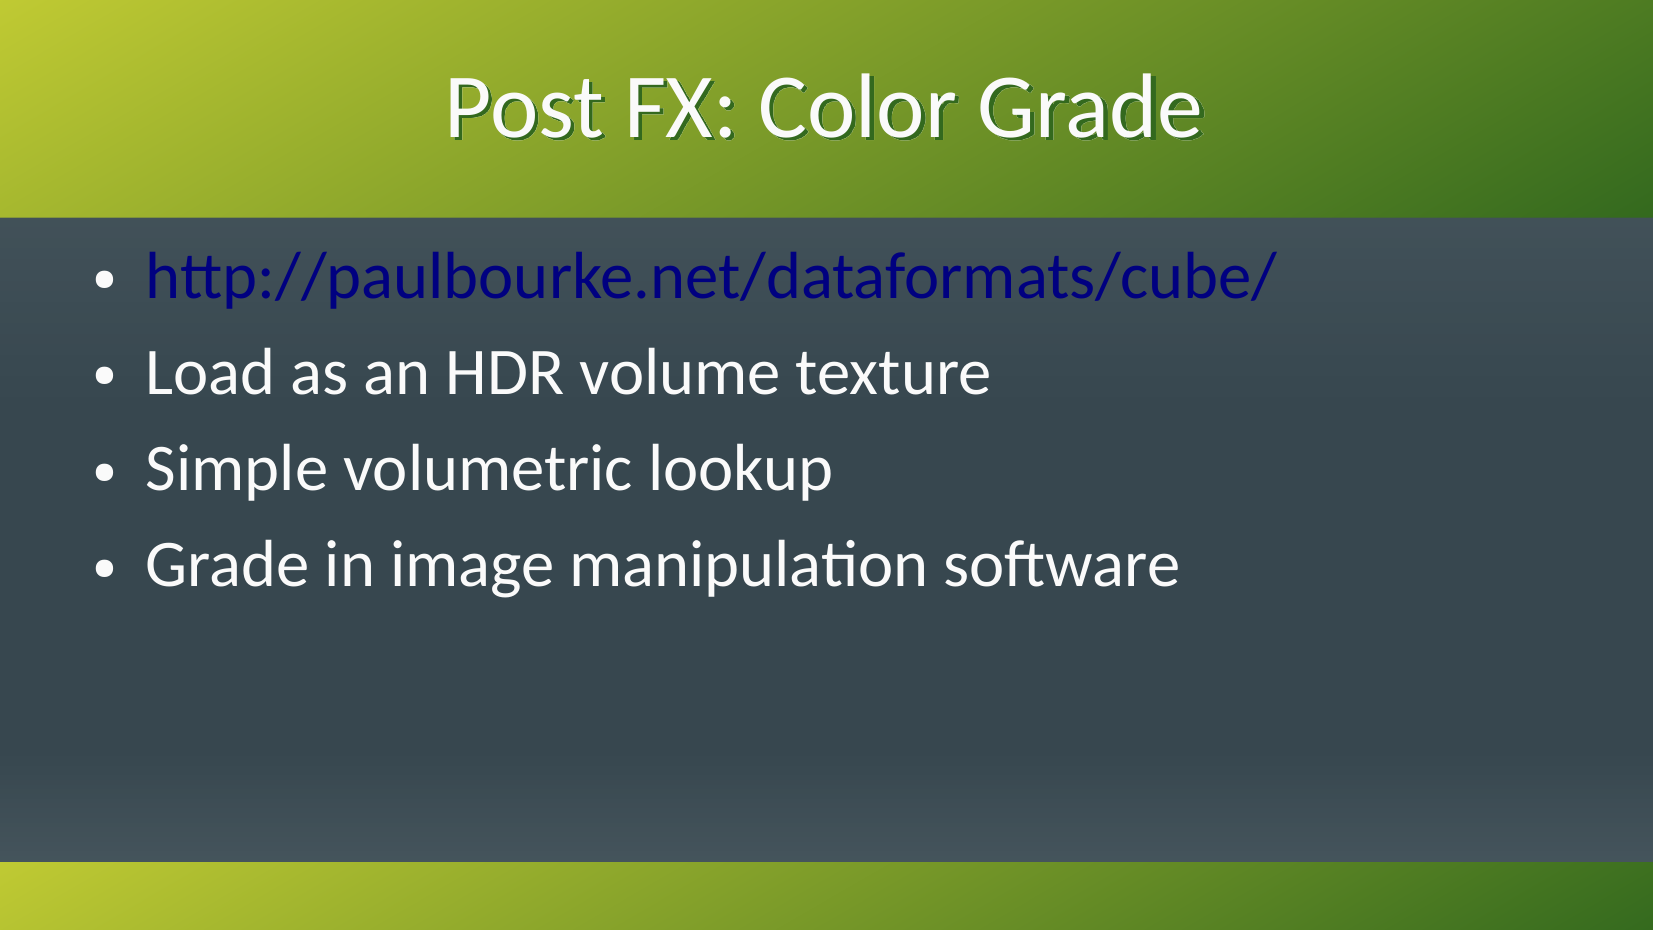

# Post FX: Color Grade
http://paulbourke.net/dataformats/cube/
Load as an HDR volume texture
Simple volumetric lookup
Grade in image manipulation software